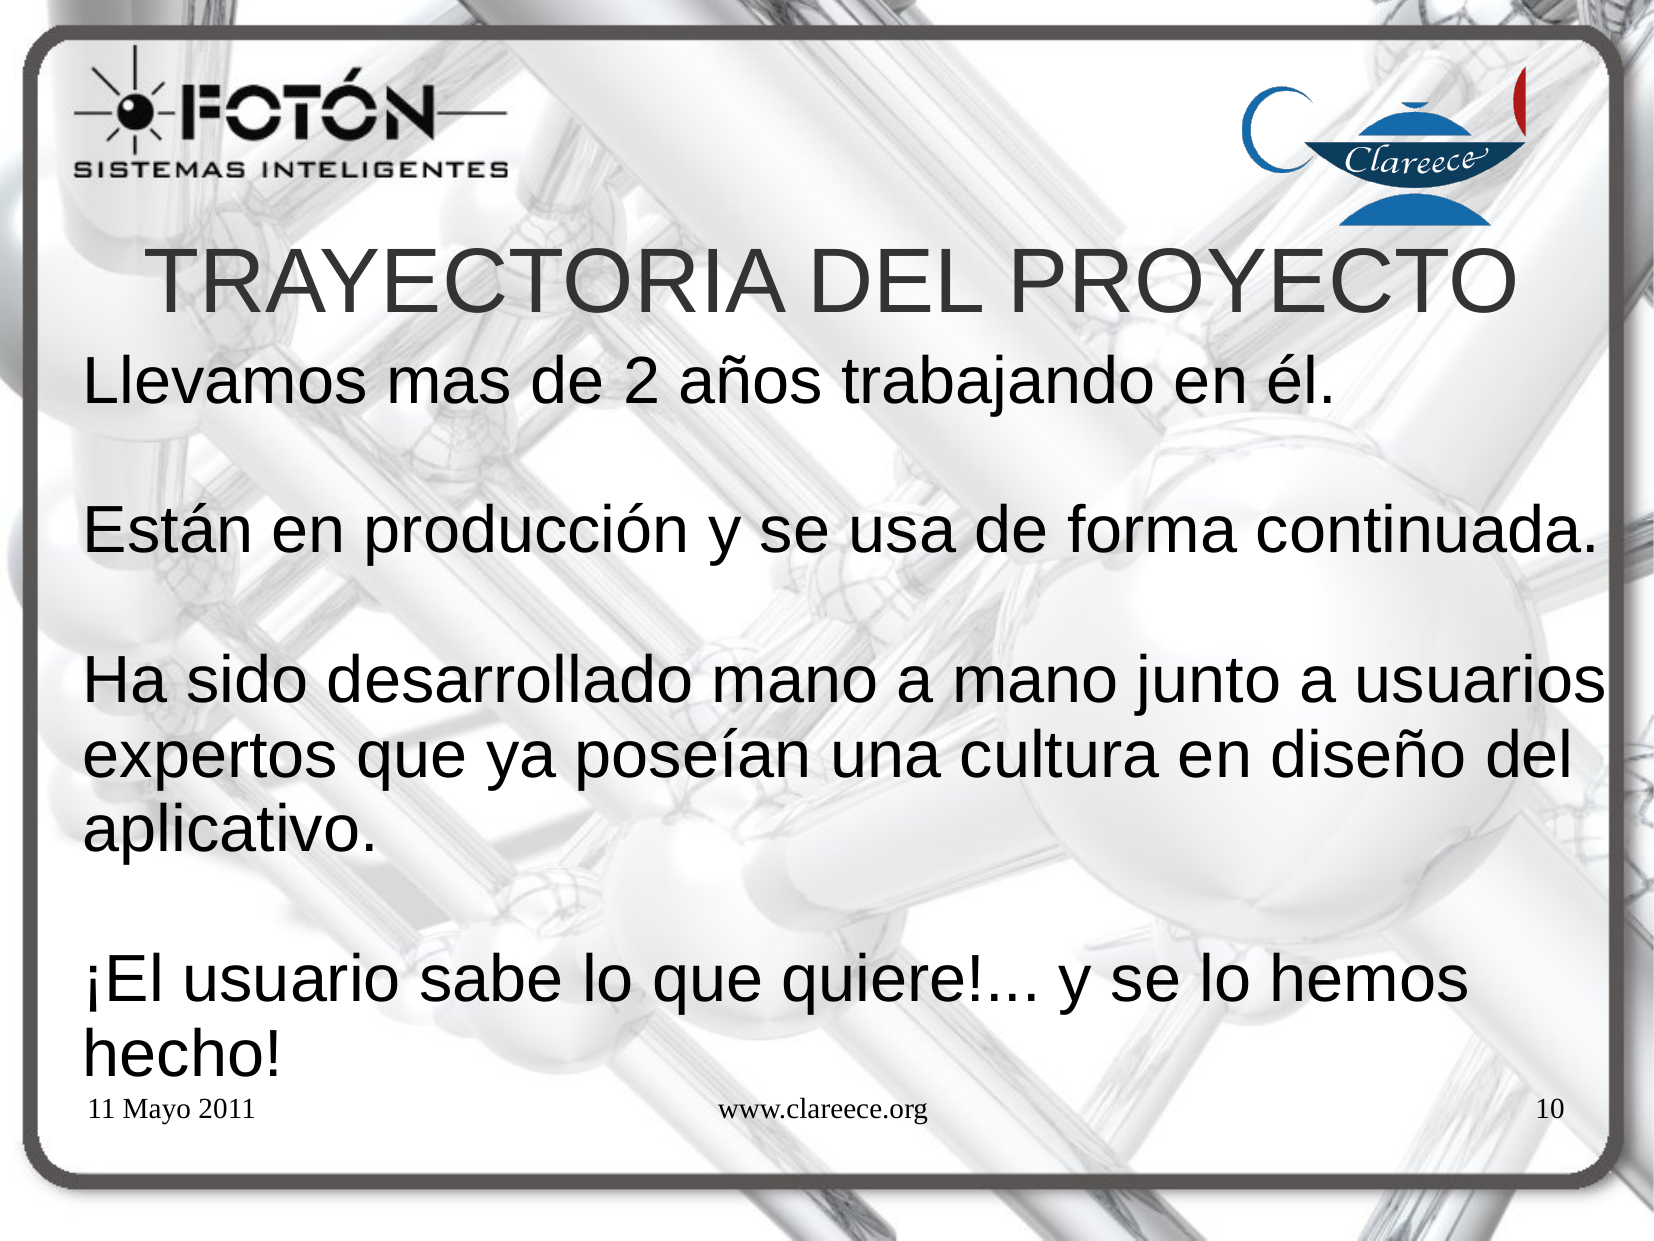

# TRAYECTORIA DEL PROYECTO
Llevamos mas de 2 años trabajando en él.
Están en producción y se usa de forma continuada.
Ha sido desarrollado mano a mano junto a usuarios expertos que ya poseían una cultura en diseño del aplicativo.
¡El usuario sabe lo que quiere!... y se lo hemos hecho!
11 Mayo 2011
www.clareece.org
10